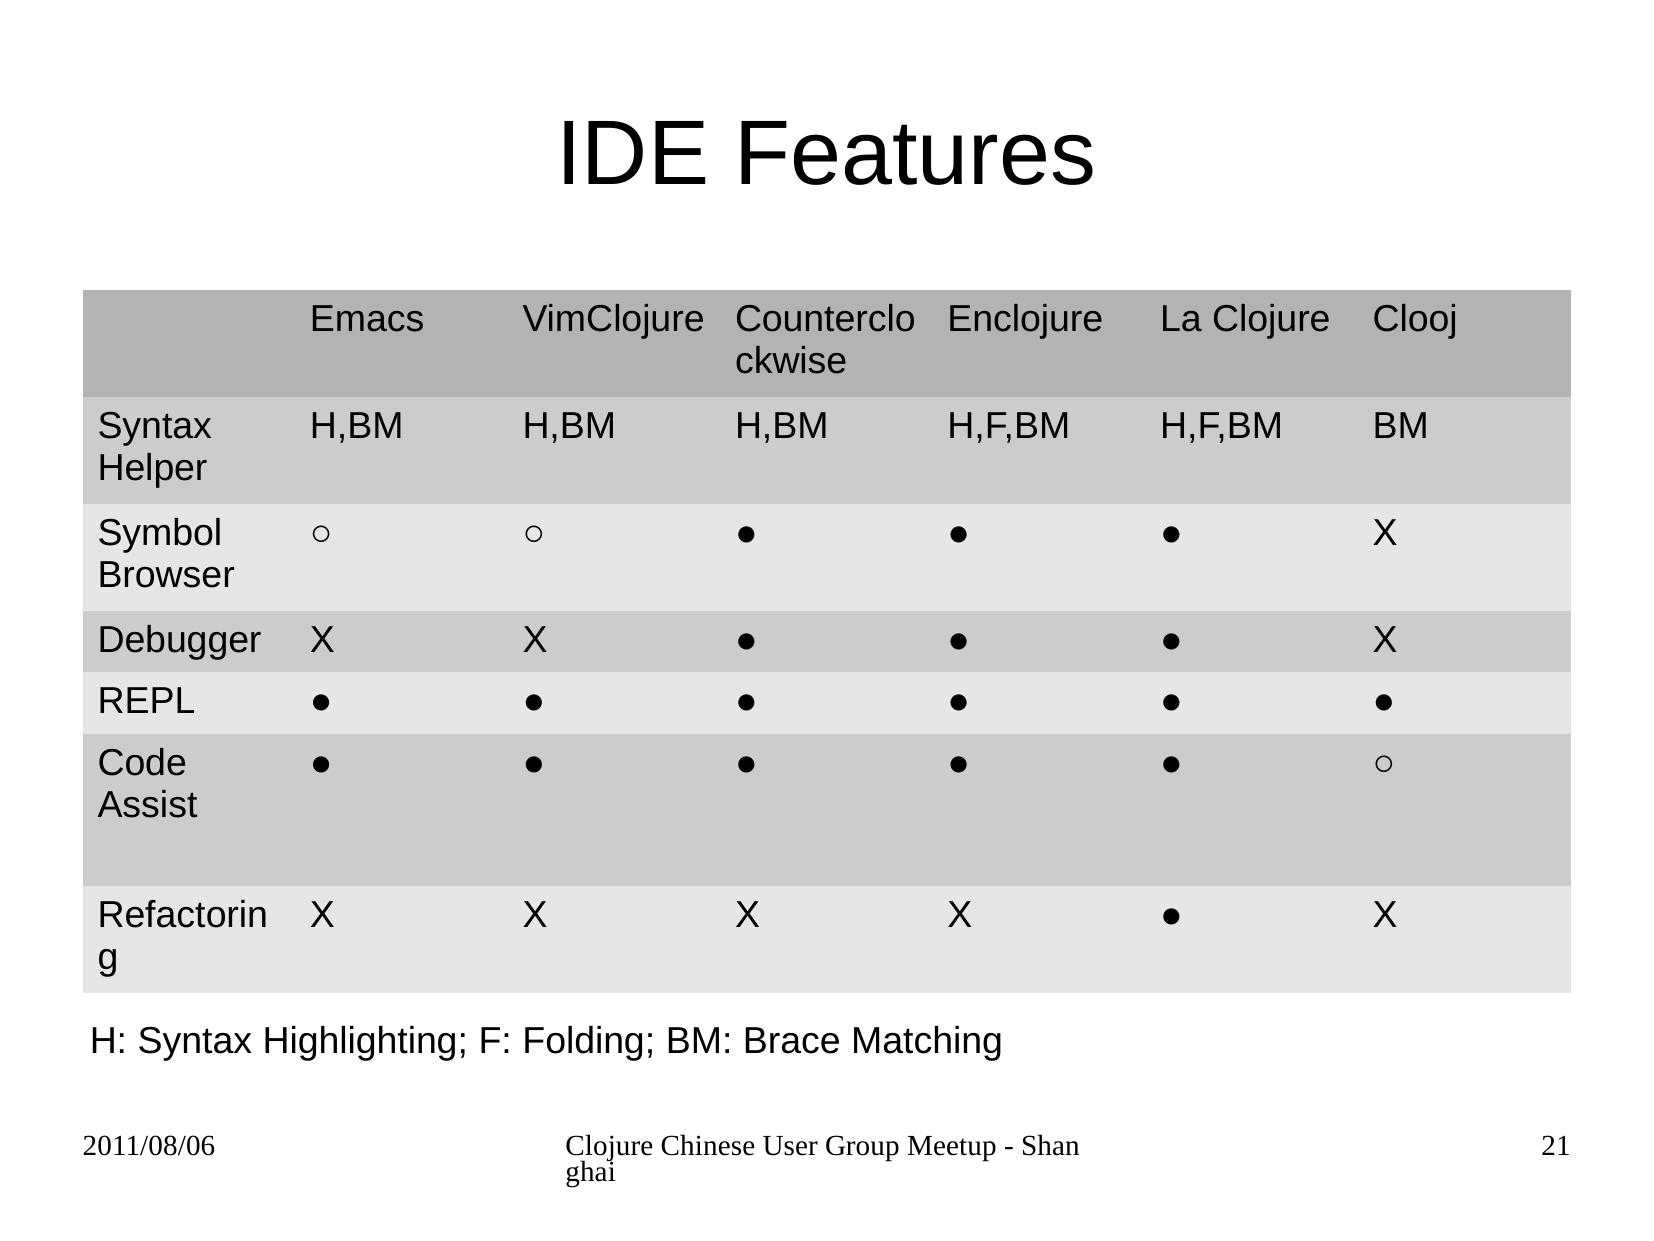

# IDE Features
| | Emacs | VimClojure | Counterclockwise | Enclojure | La Clojure | Clooj |
| --- | --- | --- | --- | --- | --- | --- |
| Syntax Helper | H,BM | H,BM | H,BM | H,F,BM | H,F,BM | BM |
| Symbol Browser | ○ | ○ | ● | ● | ● | X |
| Debugger | X | X | ● | ● | ● | X |
| REPL | ● | ● | ● | ● | ● | ● |
| Code Assist | ● | ● | ● | ● | ● | ○ |
| Refactoring | X | X | X | X | ● | X |
H: Syntax Highlighting; F: Folding; BM: Brace Matching
2011/08/06
Clojure Chinese User Group Meetup - Shanghai
21